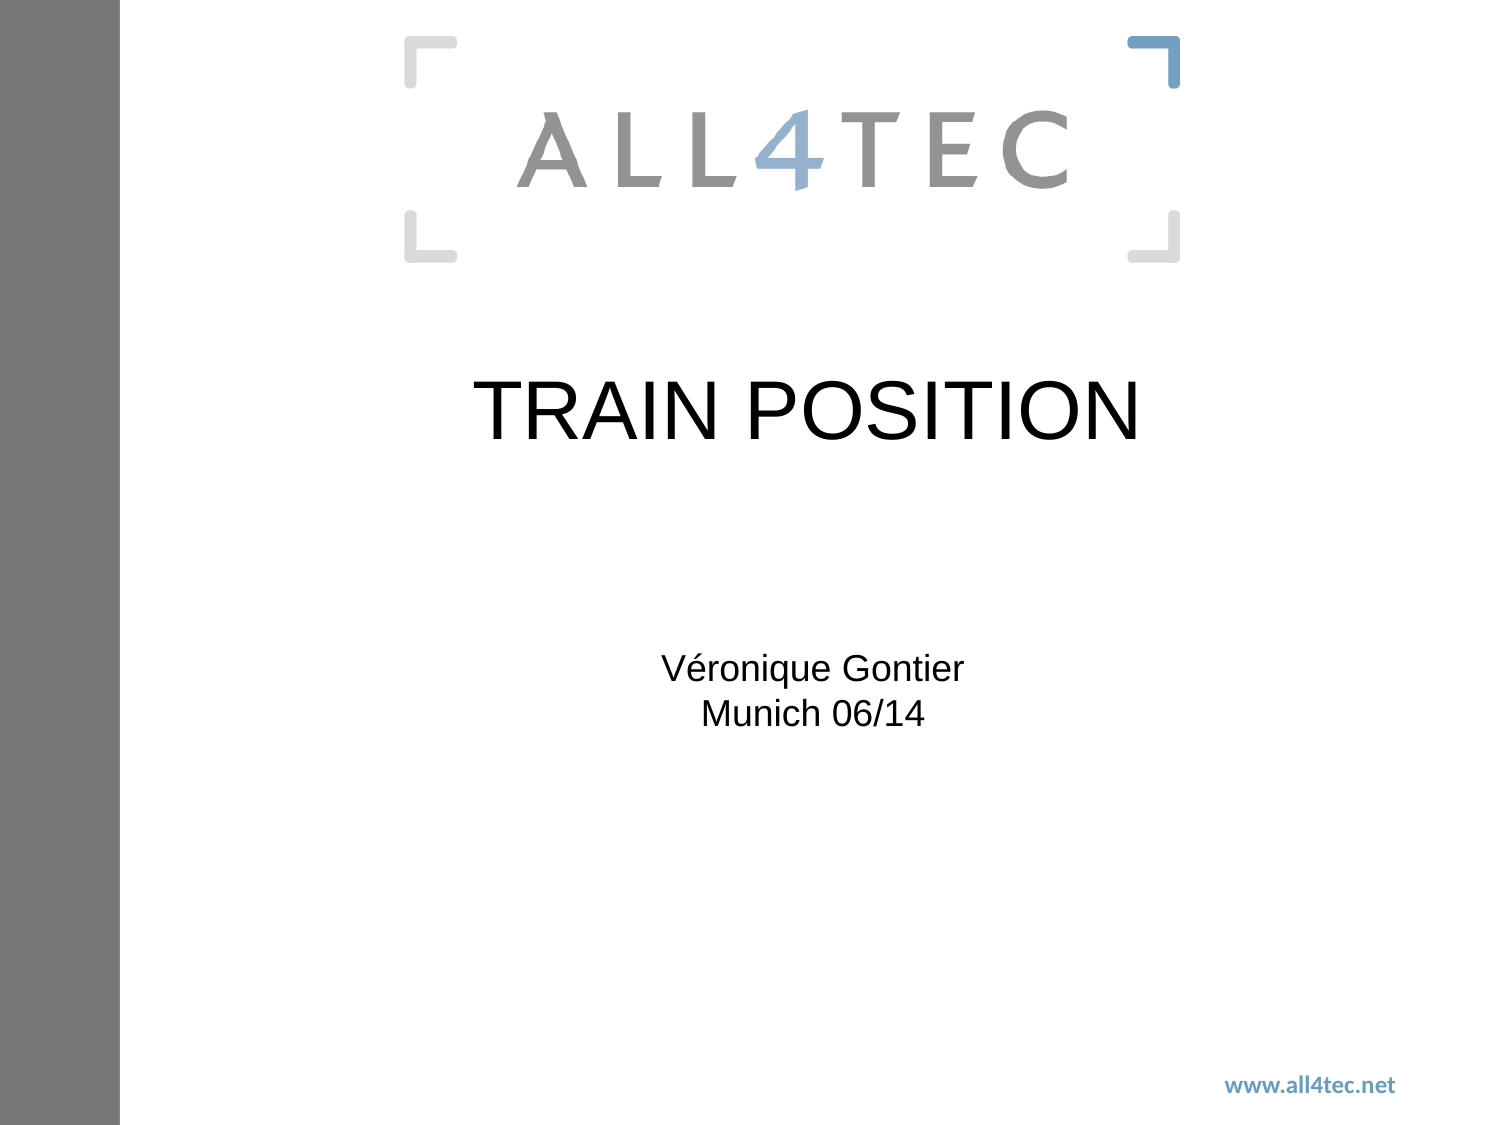

# TRAIN POSITION
Véronique Gontier
Munich 06/14